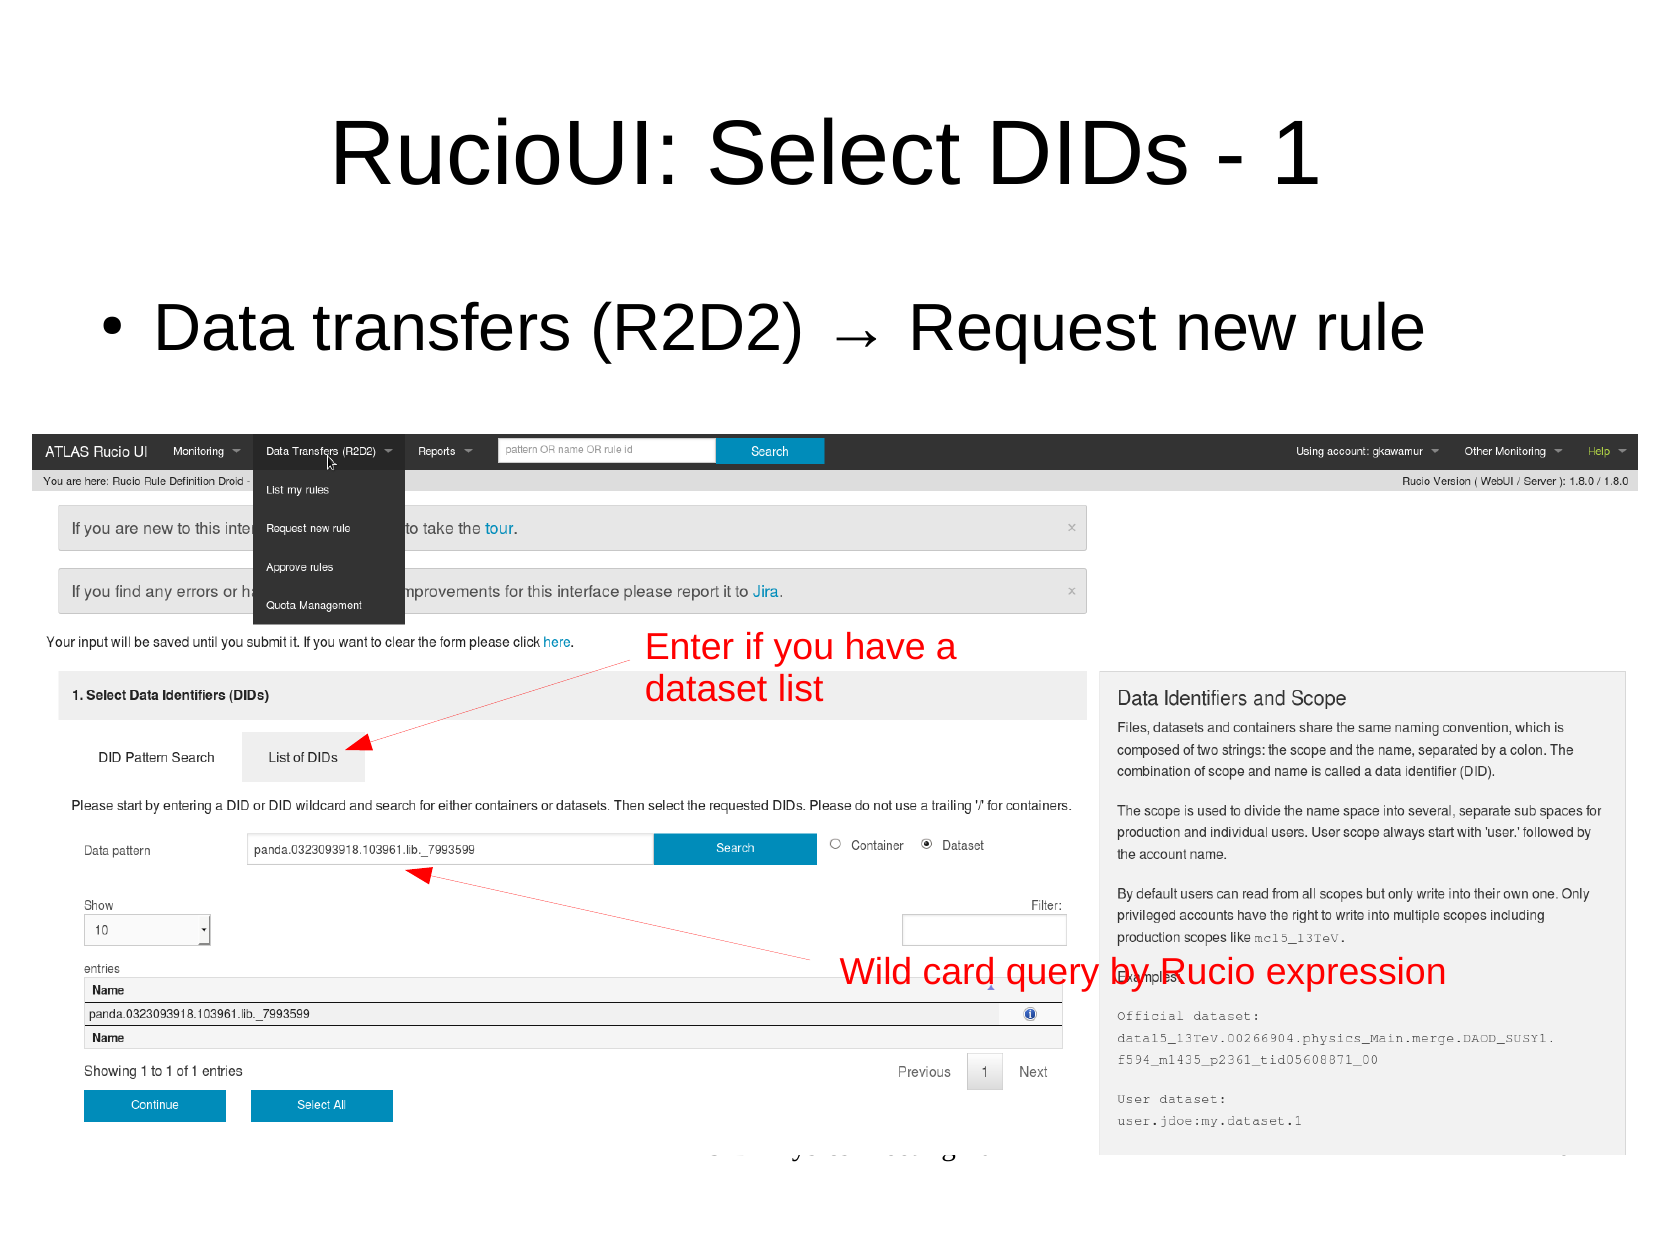

# RucioUI: Select DIDs - 1
Data transfers (R2D2) → Request new rule
Enter if you have a dataset list
Wild card query by Rucio expression
ATLAS-D Physics Meeting 2017
46